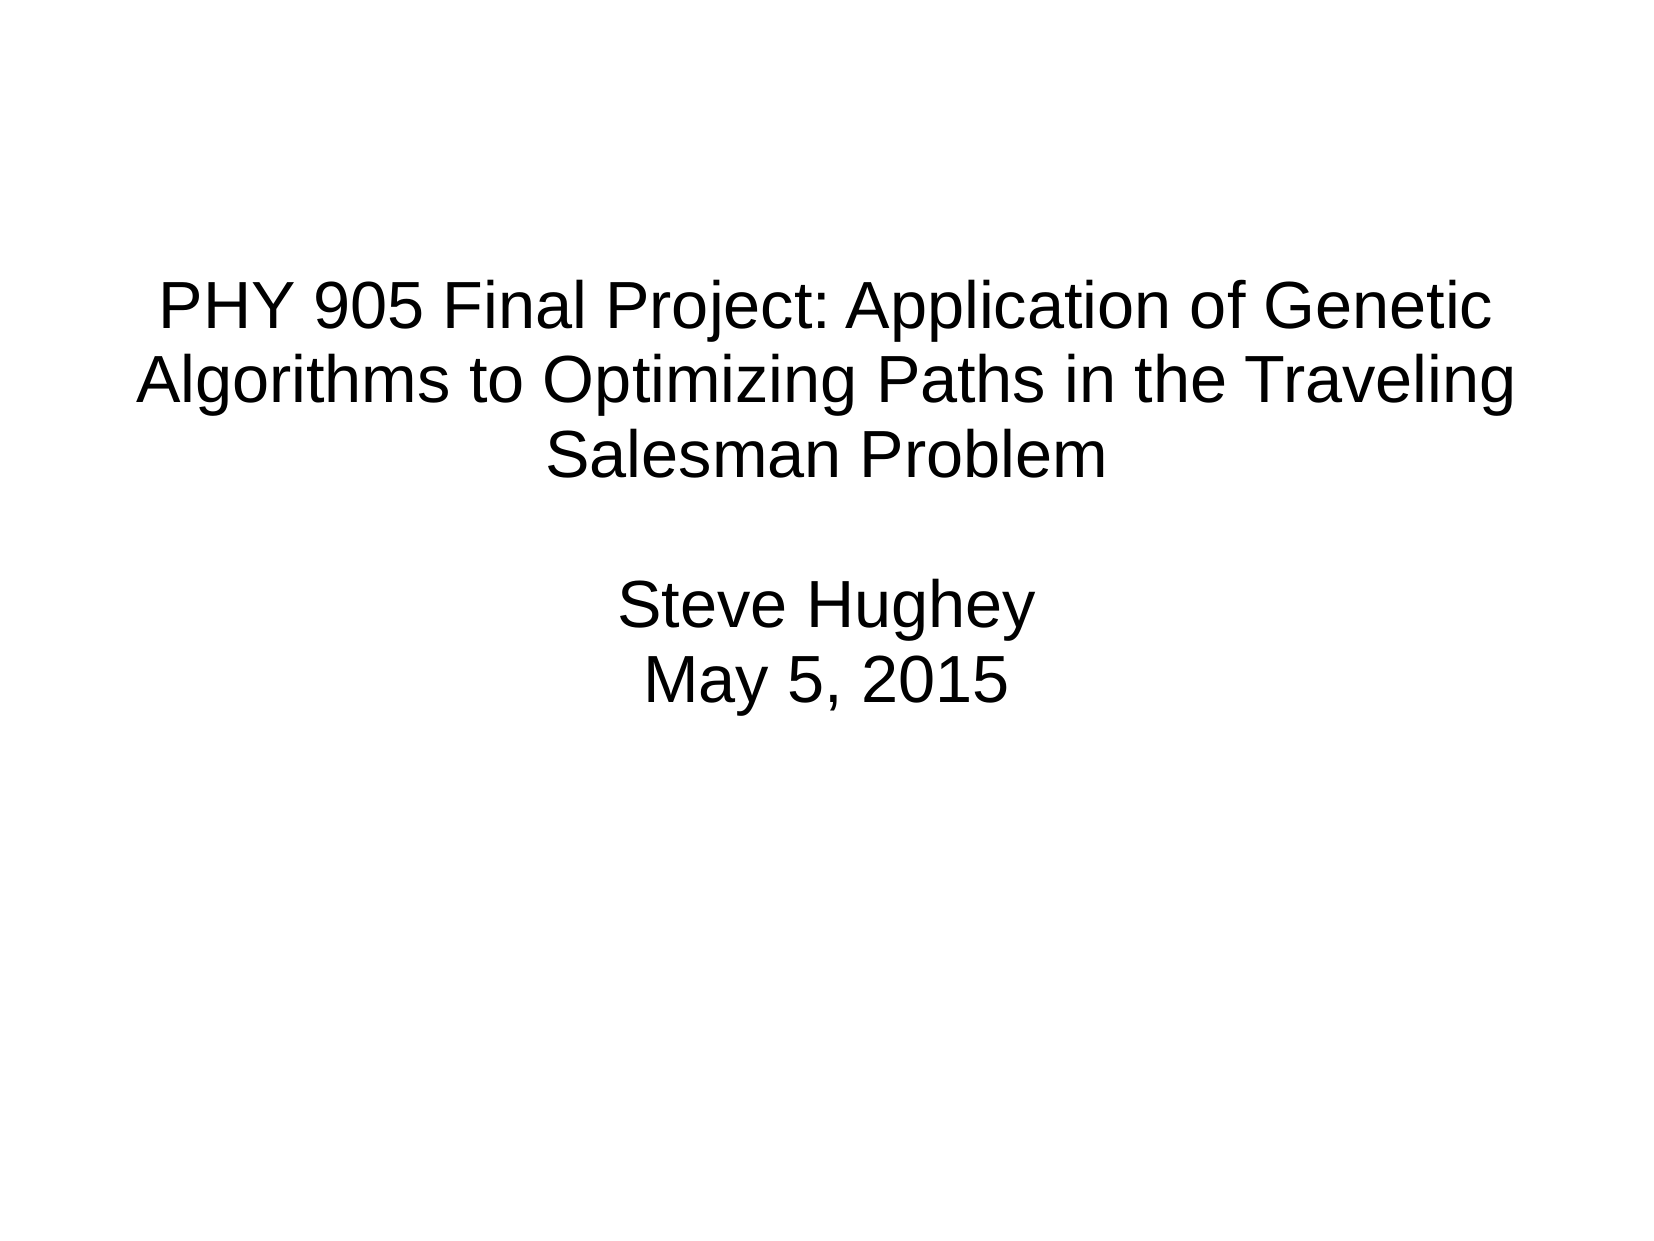

# PHY 905 Final Project: Application of Genetic Algorithms to Optimizing Paths in the Traveling Salesman Problem
Steve Hughey
May 5, 2015